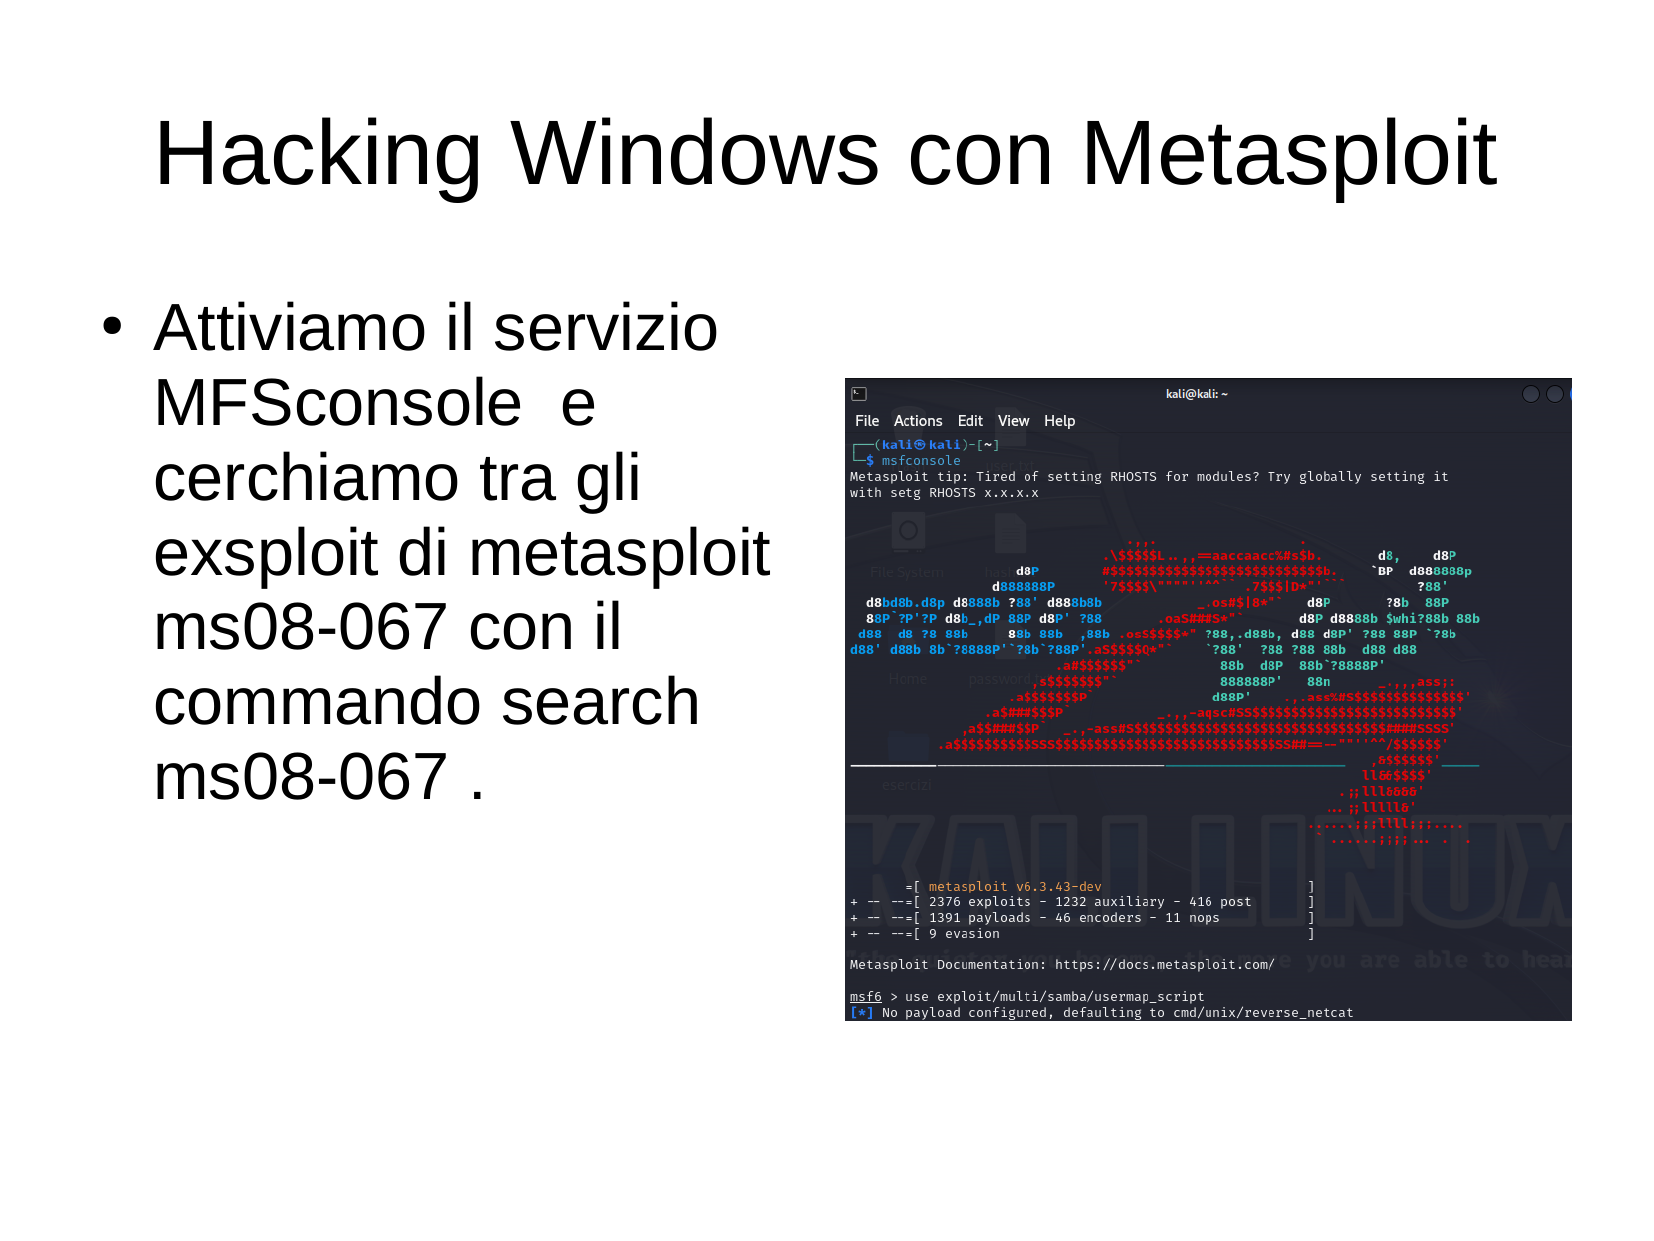

# Hacking Windows con Metasploit
Attiviamo il servizio MFSconsole e cerchiamo tra gli exsploit di metasploit ms08-067 con il commando search ms08-067 .